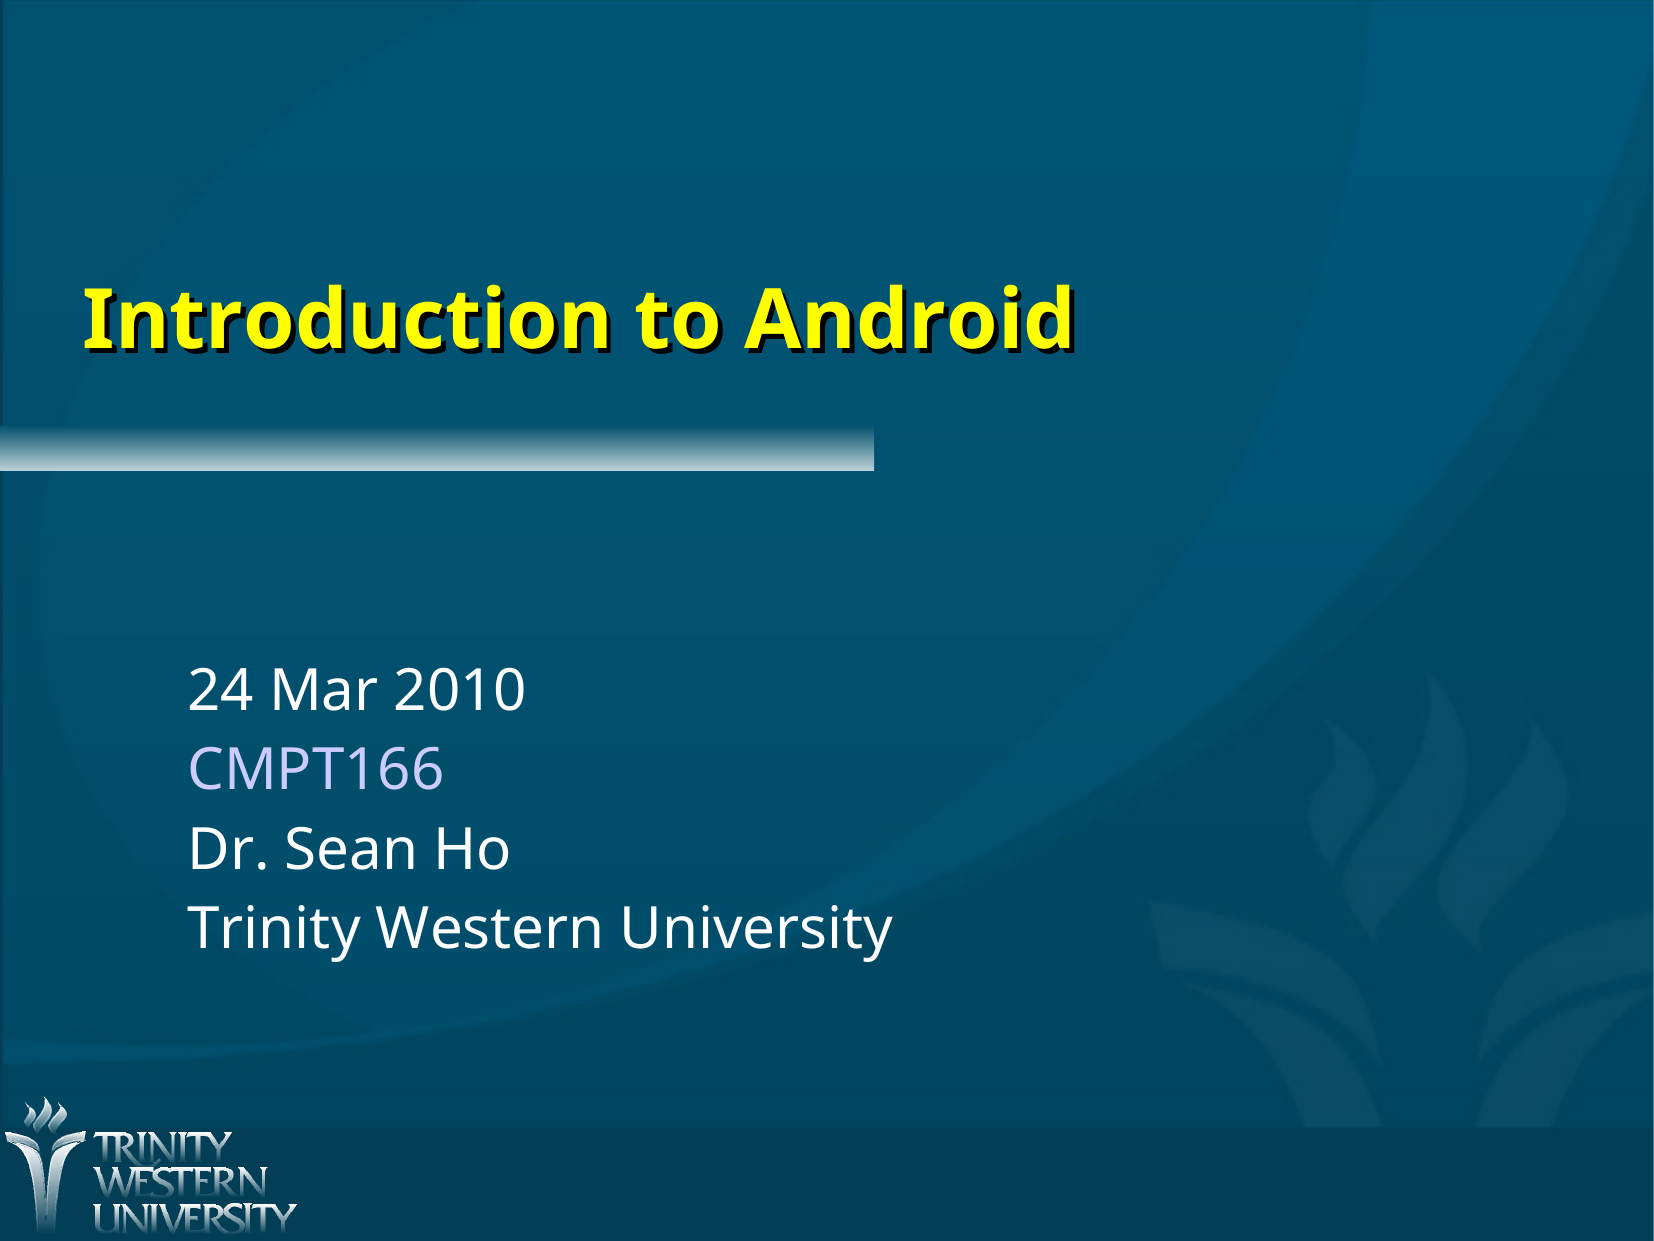

# Introduction to Android
24 Mar 2010
CMPT166
Dr. Sean Ho
Trinity Western University